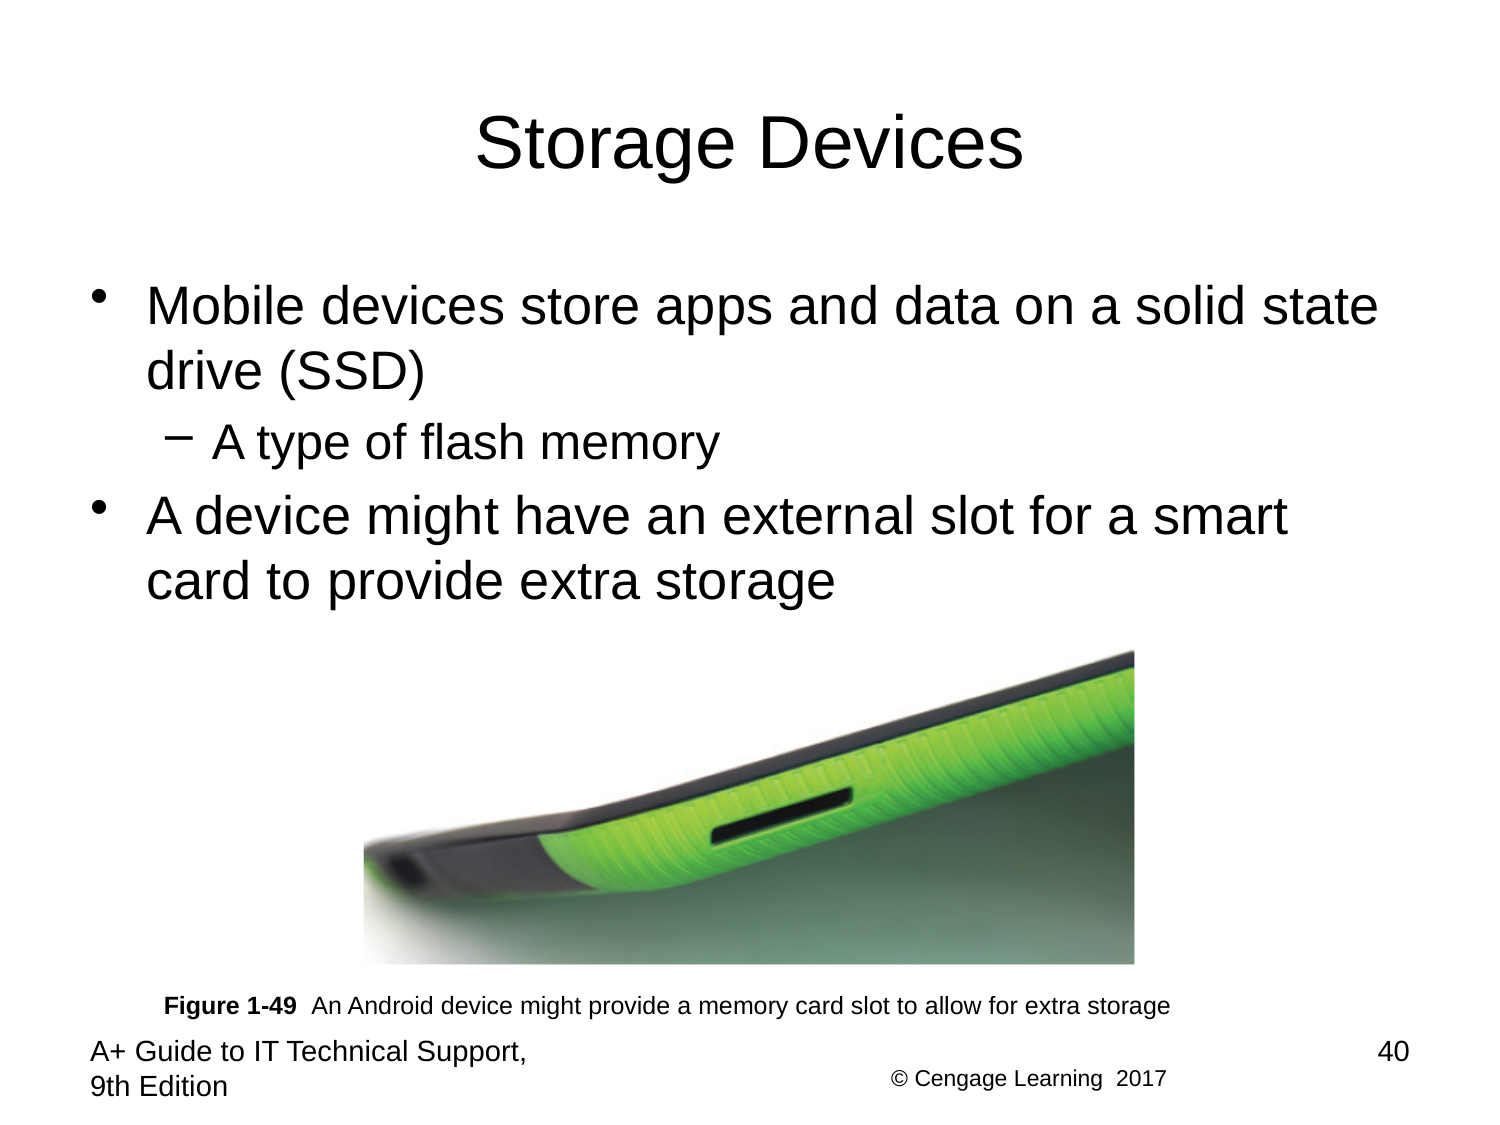

# Storage Devices
Mobile devices store apps and data on a solid state drive (SSD)
A type of flash memory
A device might have an external slot for a smart card to provide extra storage
Figure 1-49 An Android device might provide a memory card slot to allow for extra storage
A+ Guide to IT Technical Support, 9th Edition